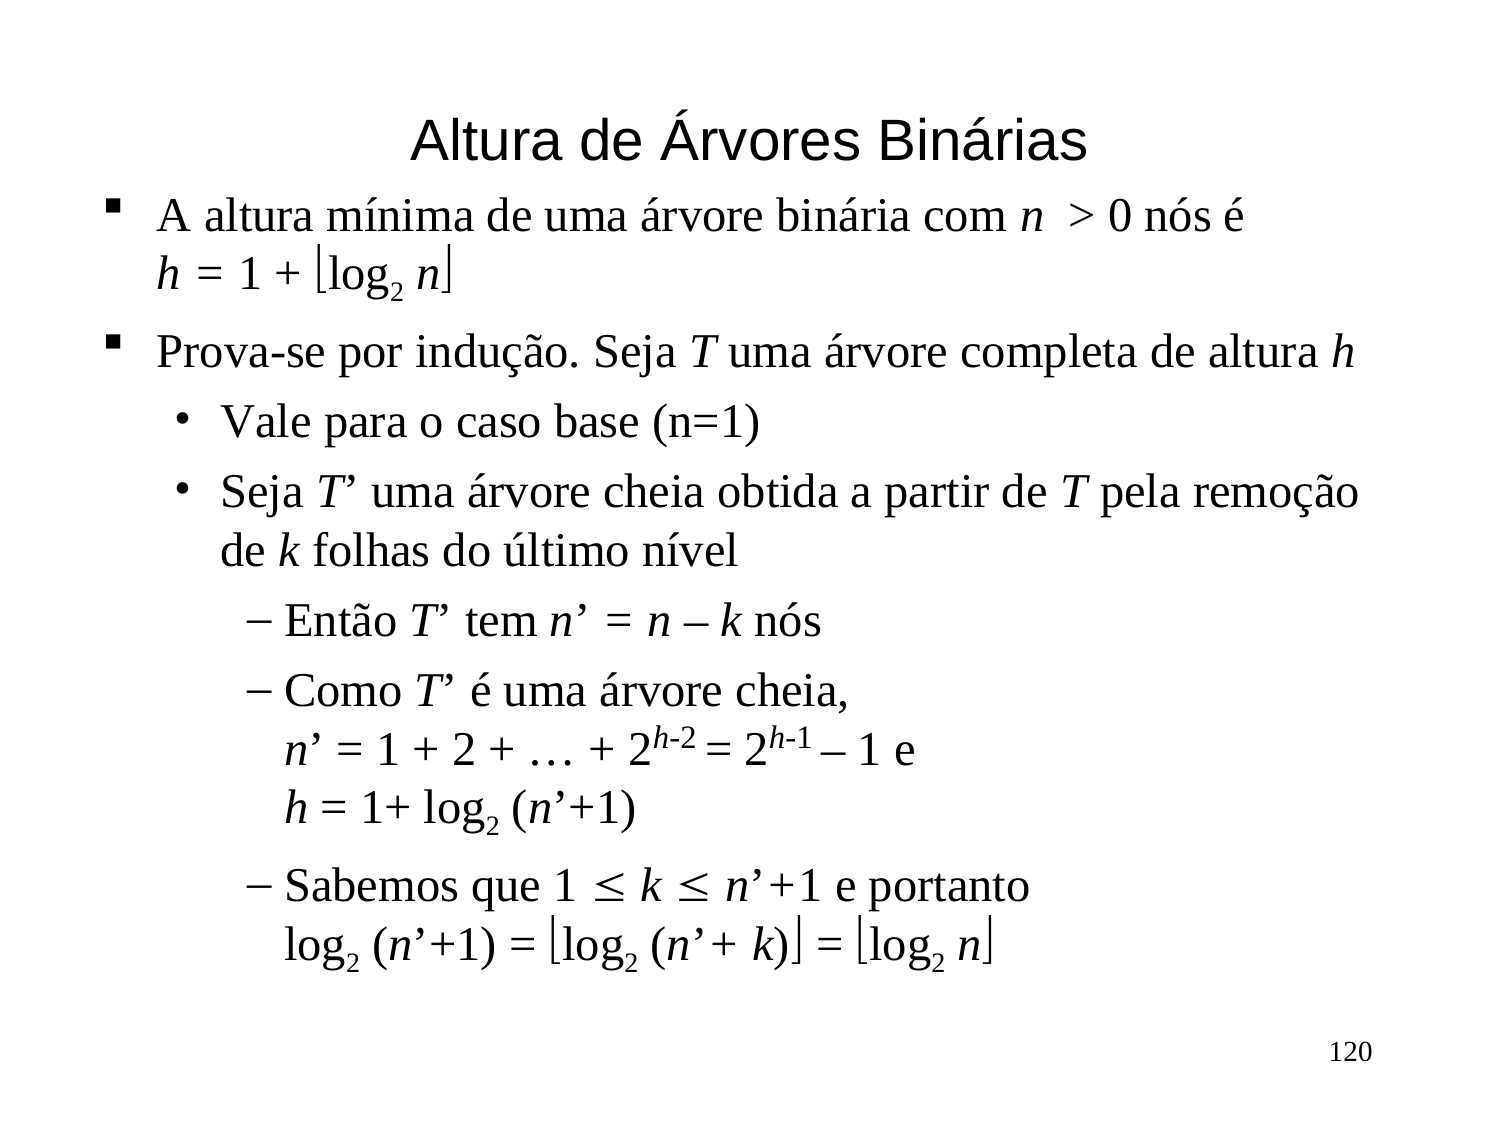

# Altura de Árvores Binárias
A altura mínima de uma árvore binária com n > 0 nós é
h = 1 + log2 n
Prova-se por indução. Seja T uma árvore completa de altura h
Vale para o caso base (n=1)
Seja T’ uma árvore cheia obtida a partir de T pela remoção de k folhas do último nível
Então T’ tem n’ = n – k nós
Como T’ é uma árvore cheia,
n’ = 1 + 2 + … + 2h-2 = 2h-1 – 1 e
h = 1+ log2 (n’+1)
Sabemos que 1  k  n’+1 e portanto
log2 (n’+1) = log2 (n’+ k) = log2 n
120